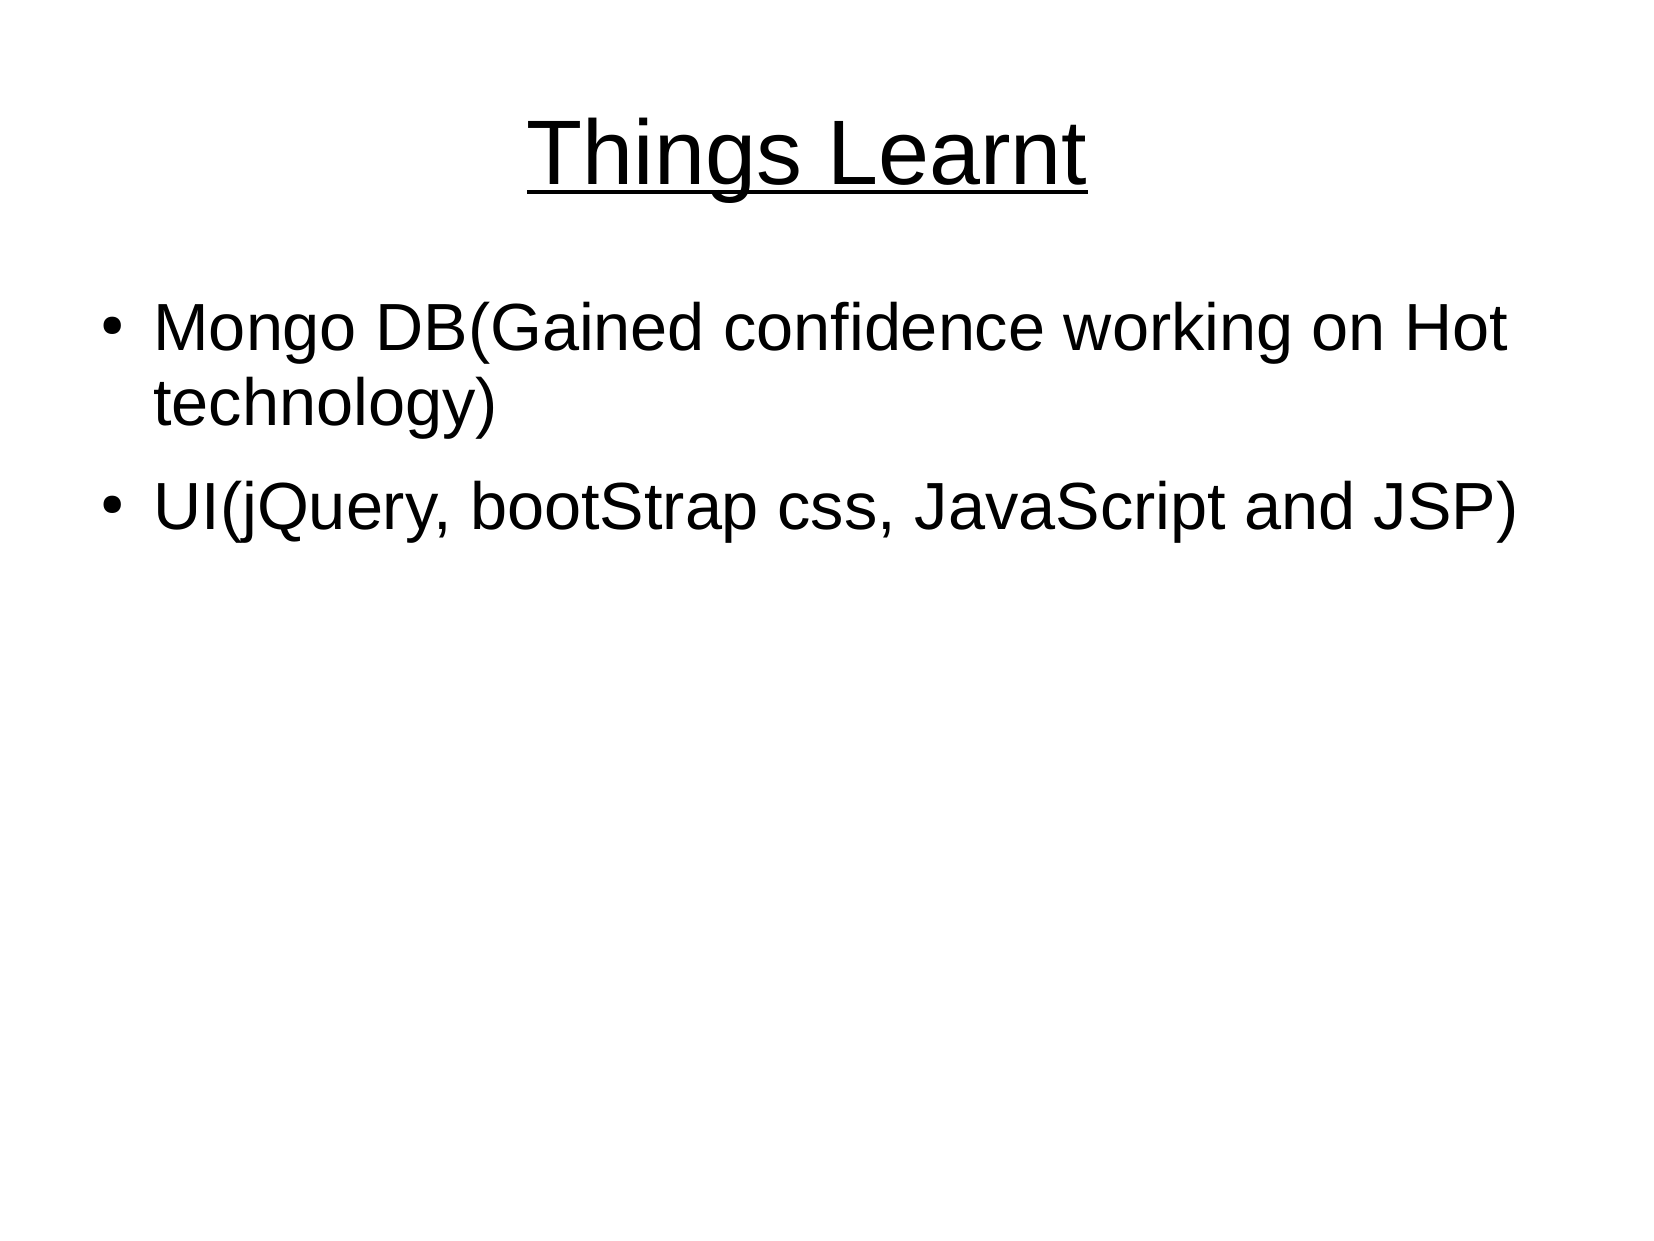

# Things Learnt
Mongo DB(Gained confidence working on Hot technology)
UI(jQuery, bootStrap css, JavaScript and JSP)